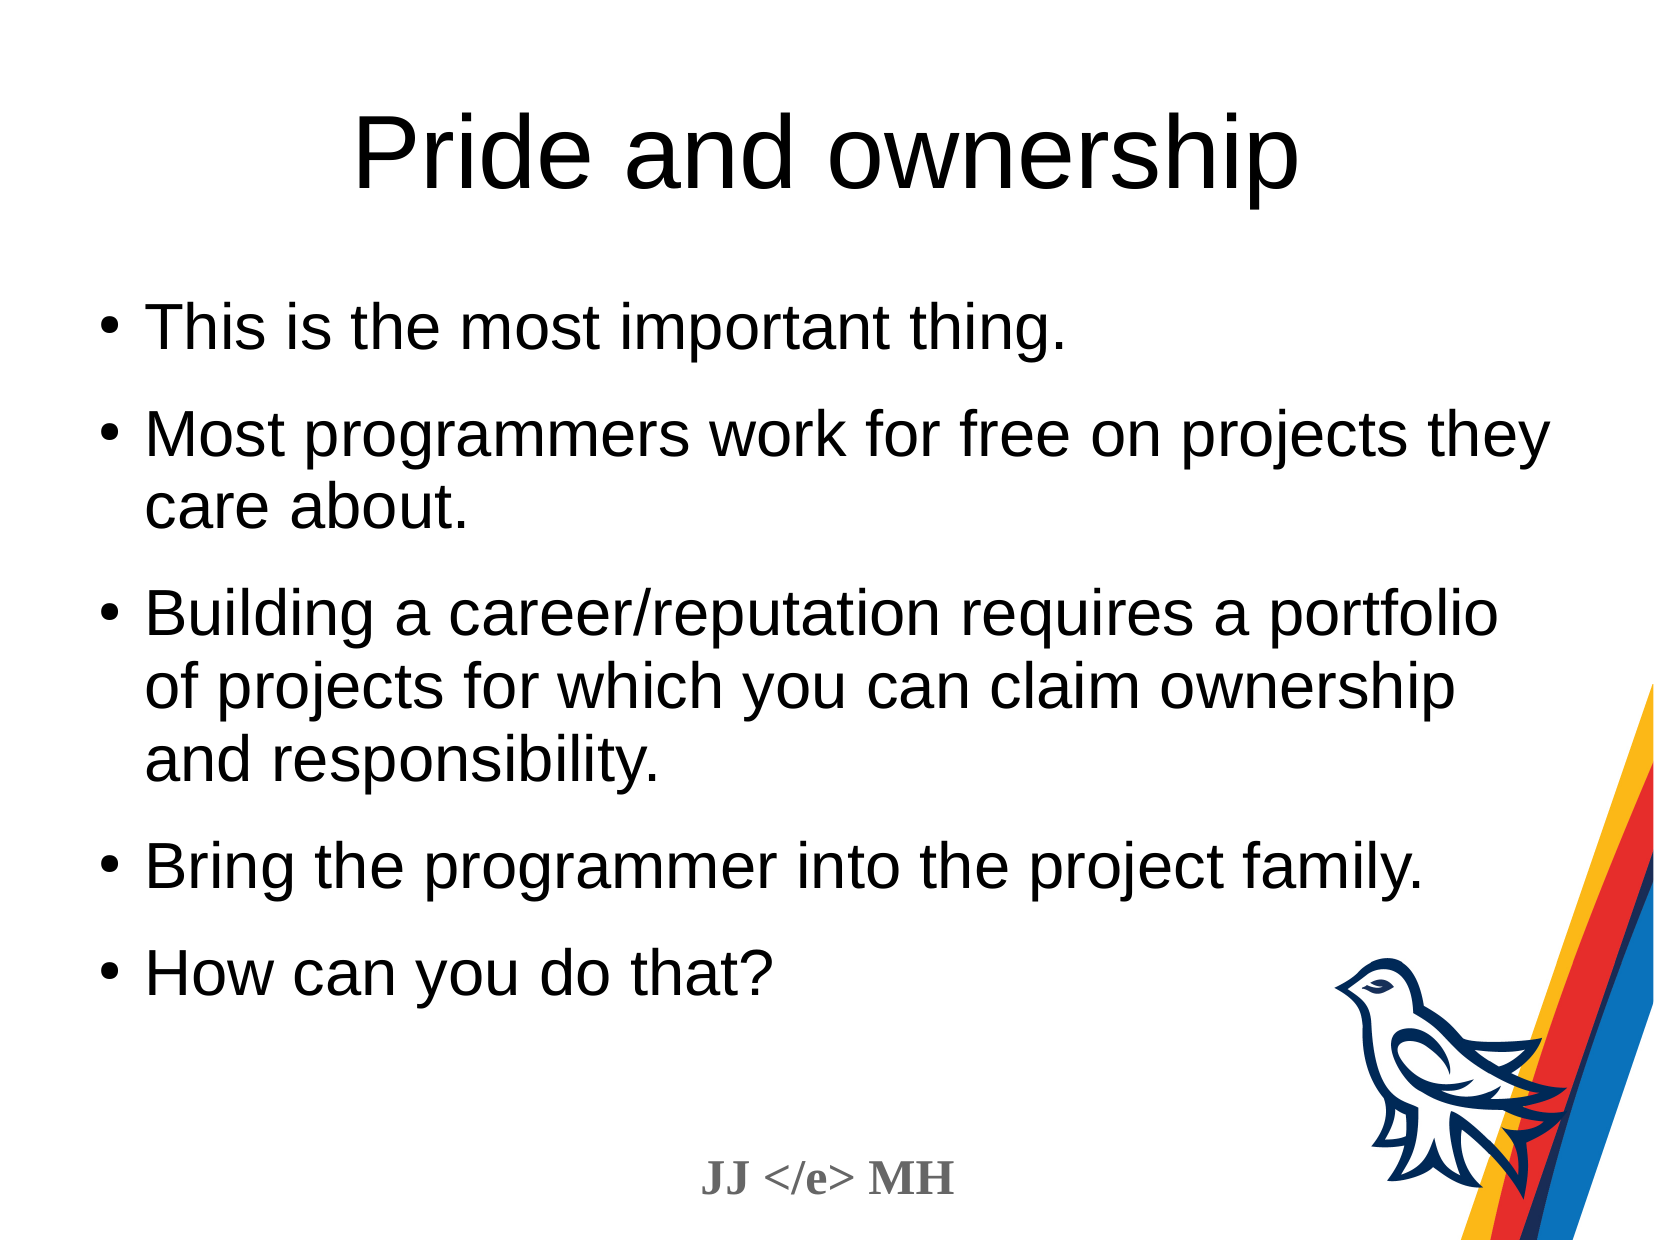

# Pride and ownership
This is the most important thing.
Most programmers work for free on projects they care about.
Building a career/reputation requires a portfolio of projects for which you can claim ownership and responsibility.
Bring the programmer into the project family.
How can you do that?